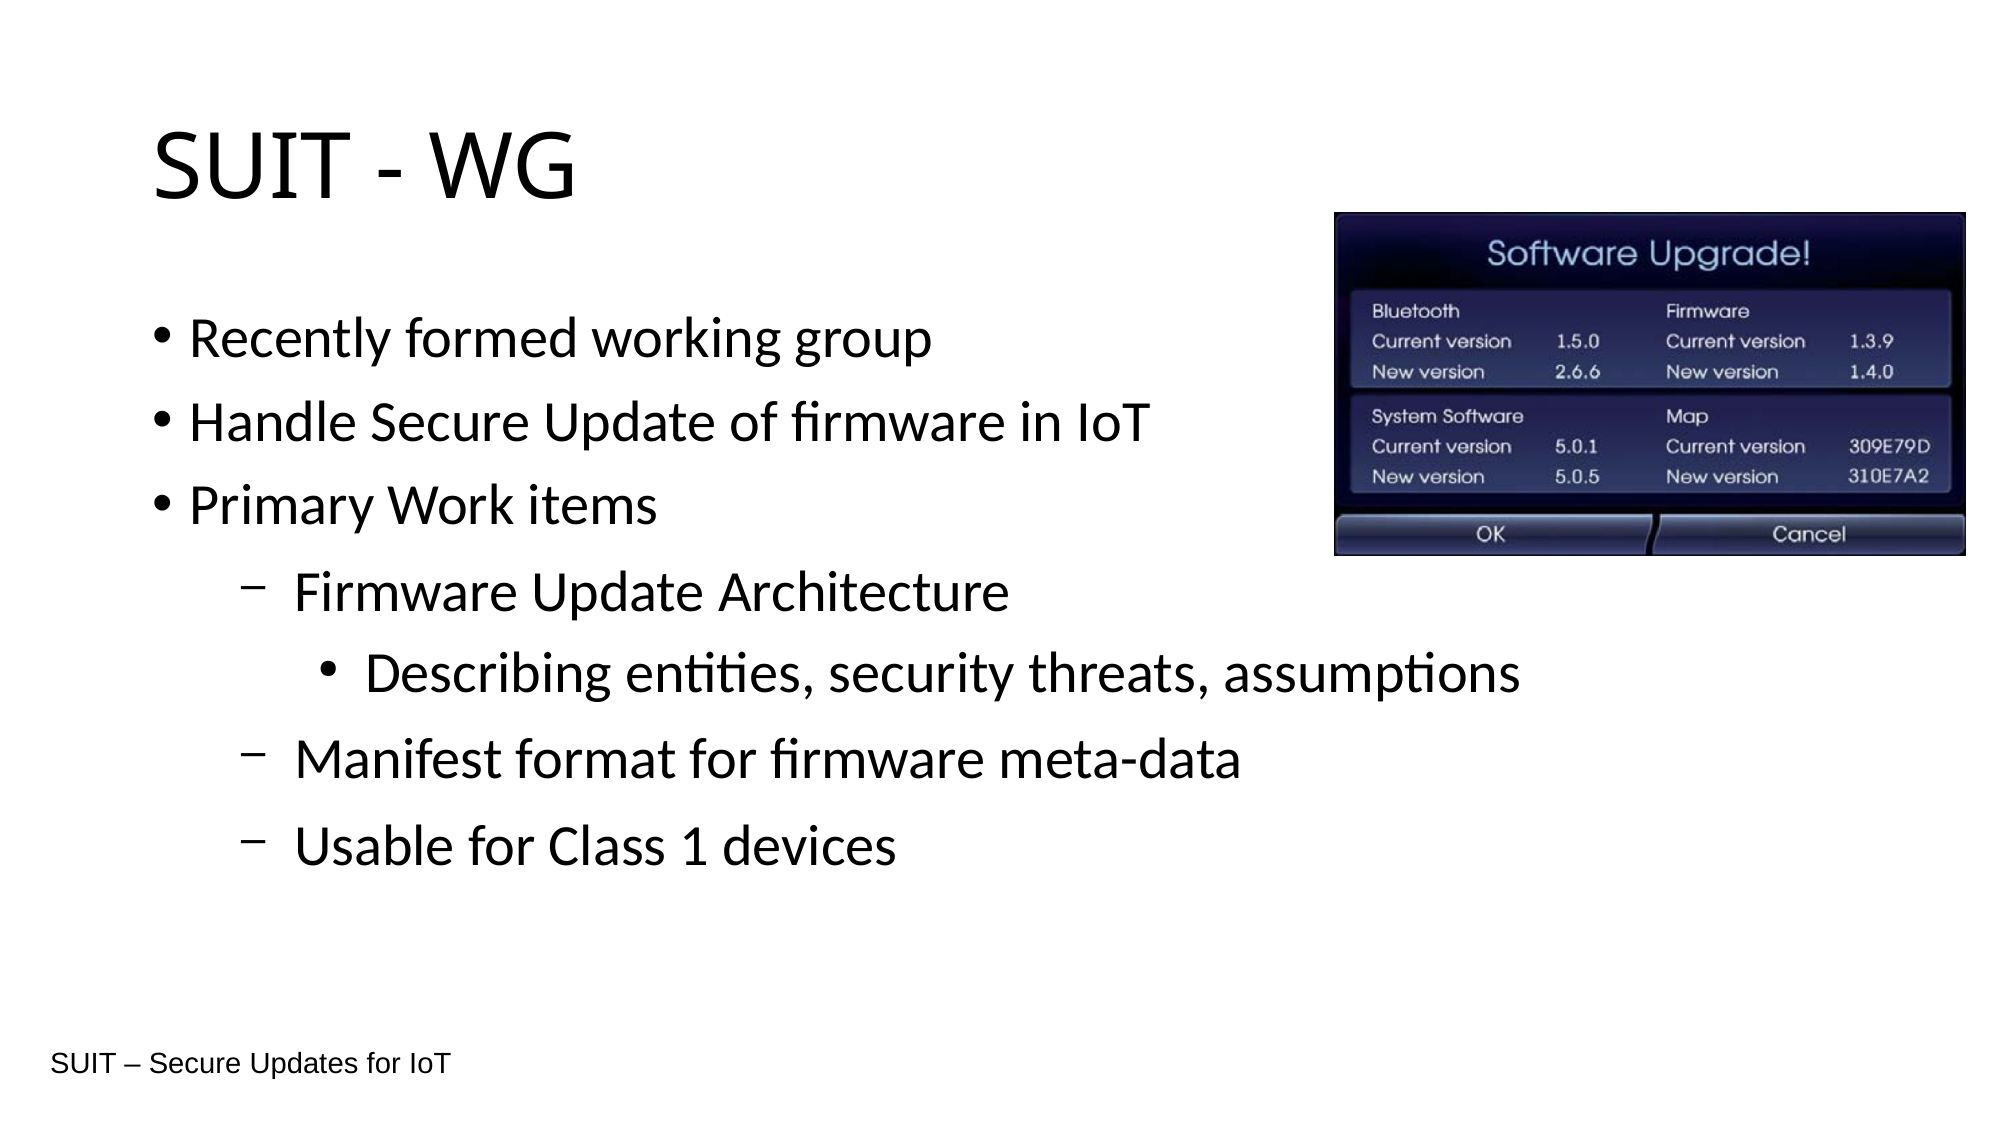

# SUIT - WG
Recently formed working group
Handle Secure Update of firmware in IoT
Primary Work items
Firmware Update Architecture
Describing entities, security threats, assumptions
Manifest format for firmware meta-data
Usable for Class 1 devices
SUIT – Secure Updates for IoT